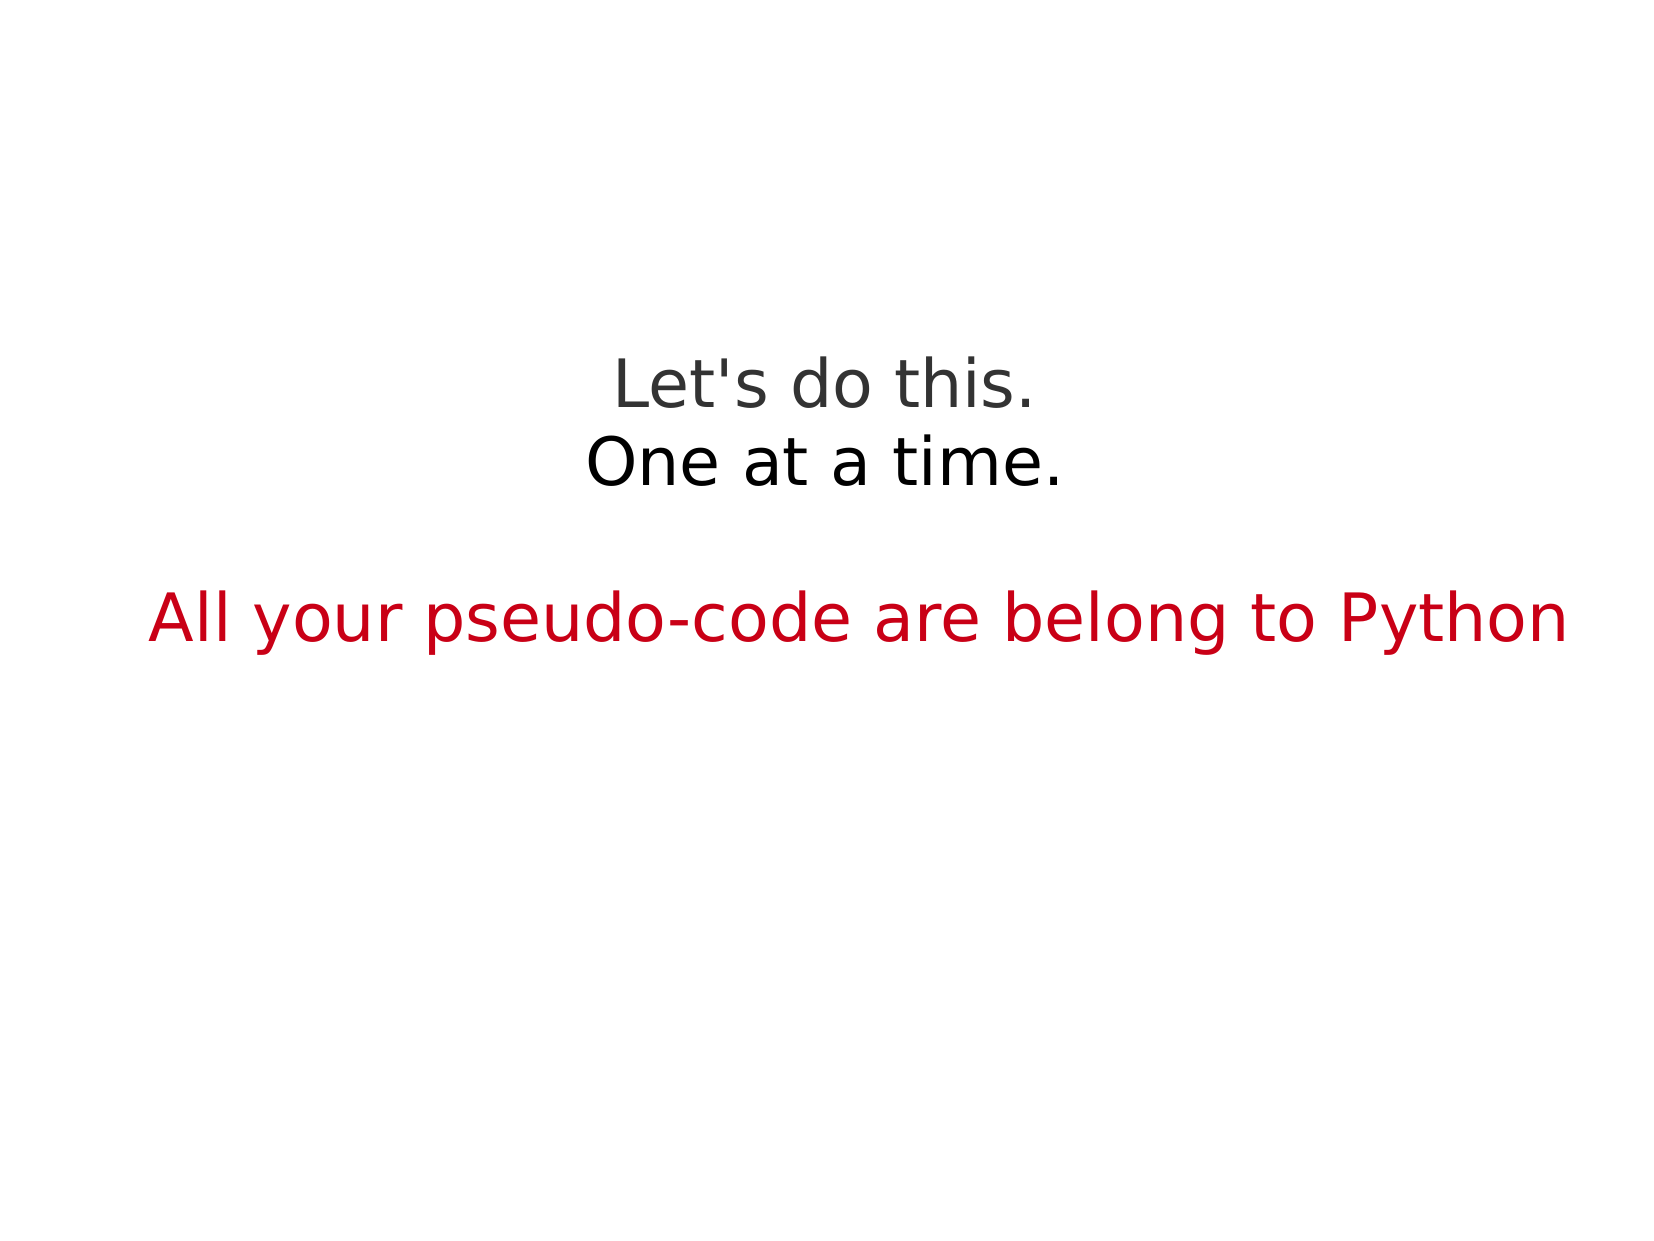

# Let's do this.
One at a time.
All your pseudo-code are belong to Python